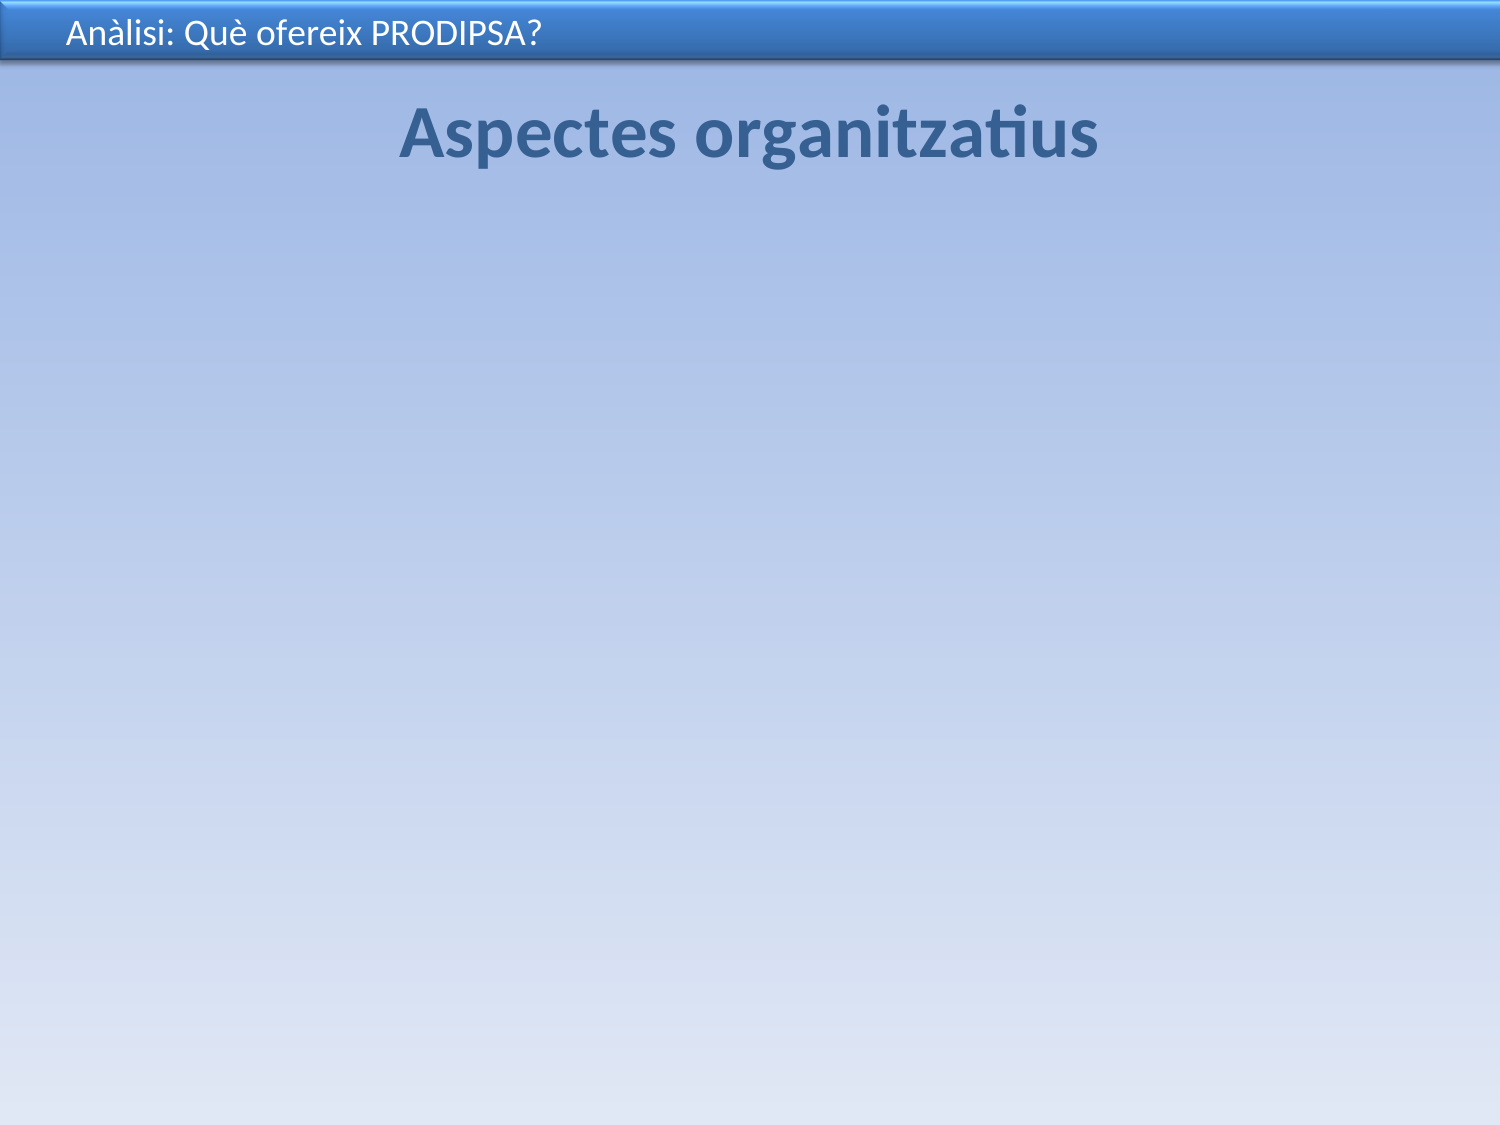

Anàlisi: Què ofereix PRODIPSA?
# Aspectes organitzatius